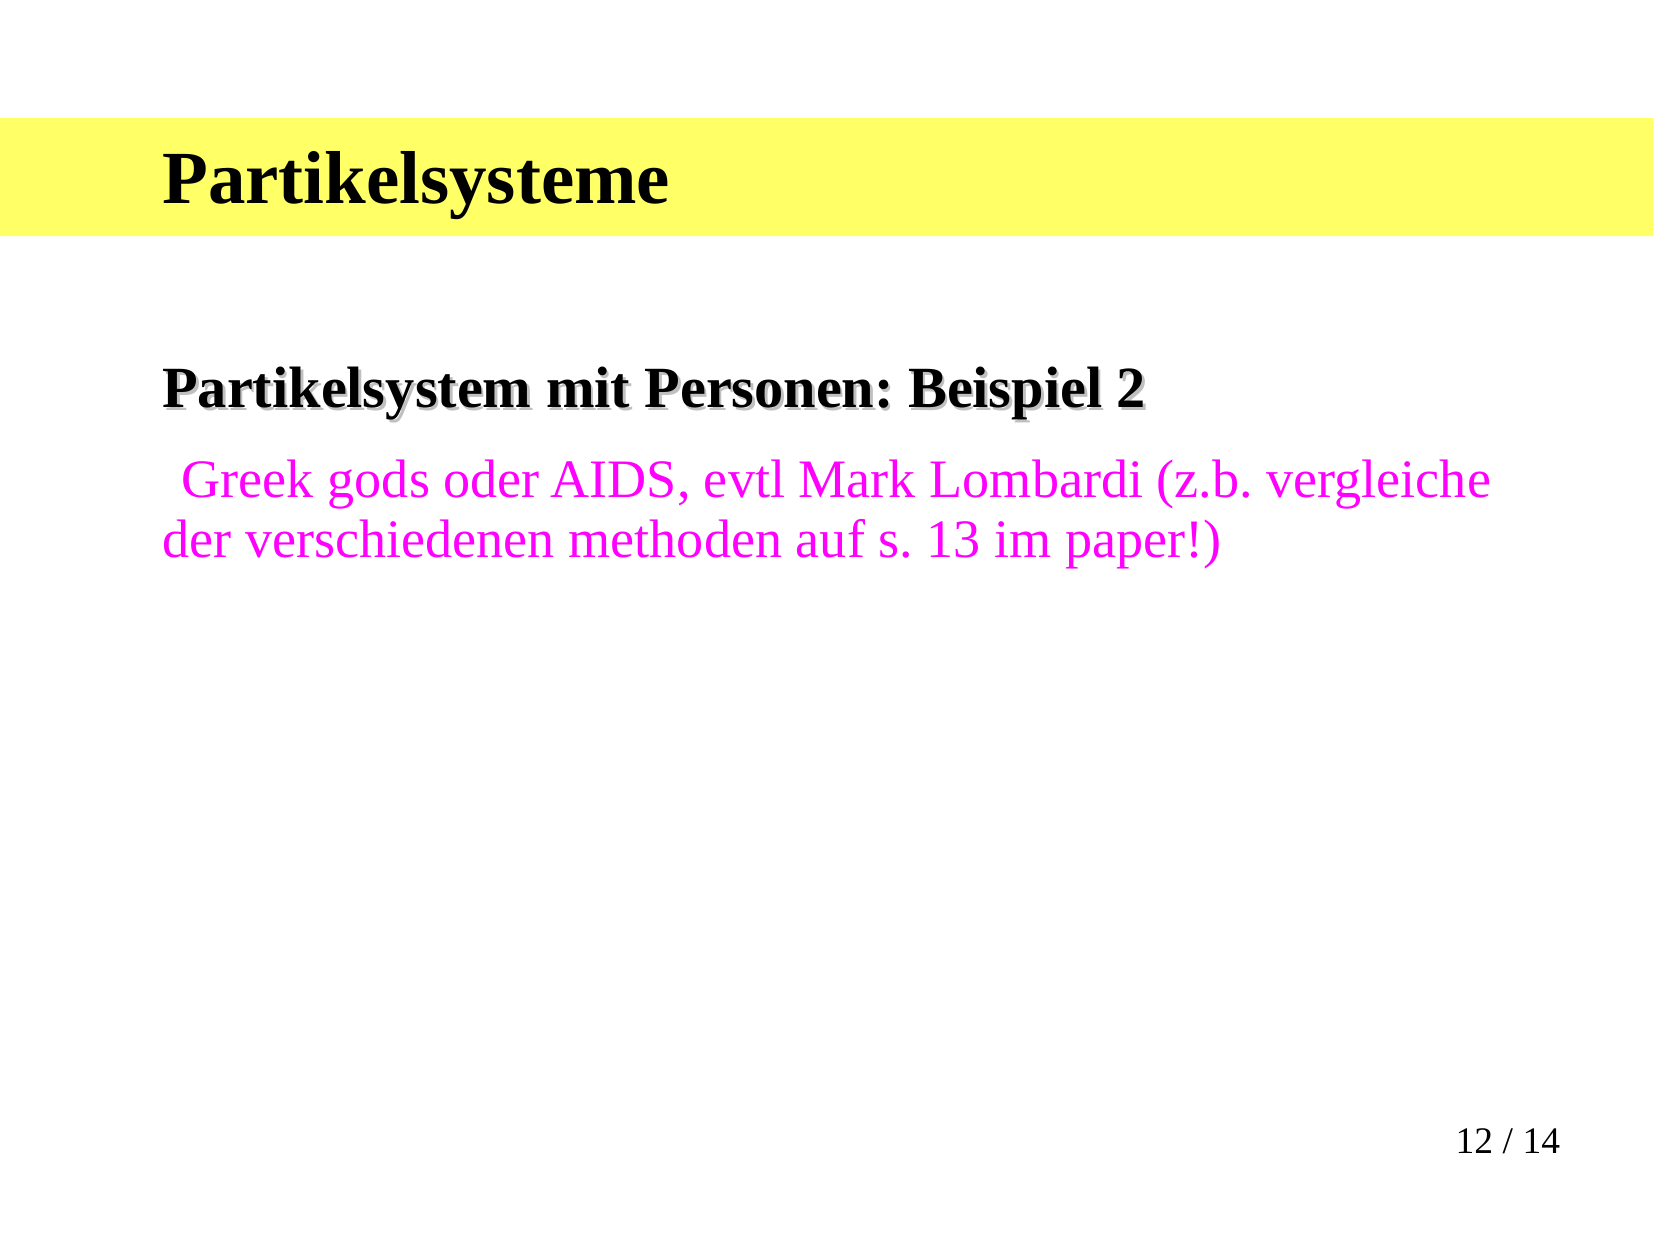

Partikelsysteme
Partikelsystem mit Personen: Beispiel 2
Greek gods oder AIDS, evtl Mark Lombardi (z.b. vergleiche der verschiedenen methoden auf s. 13 im paper!)